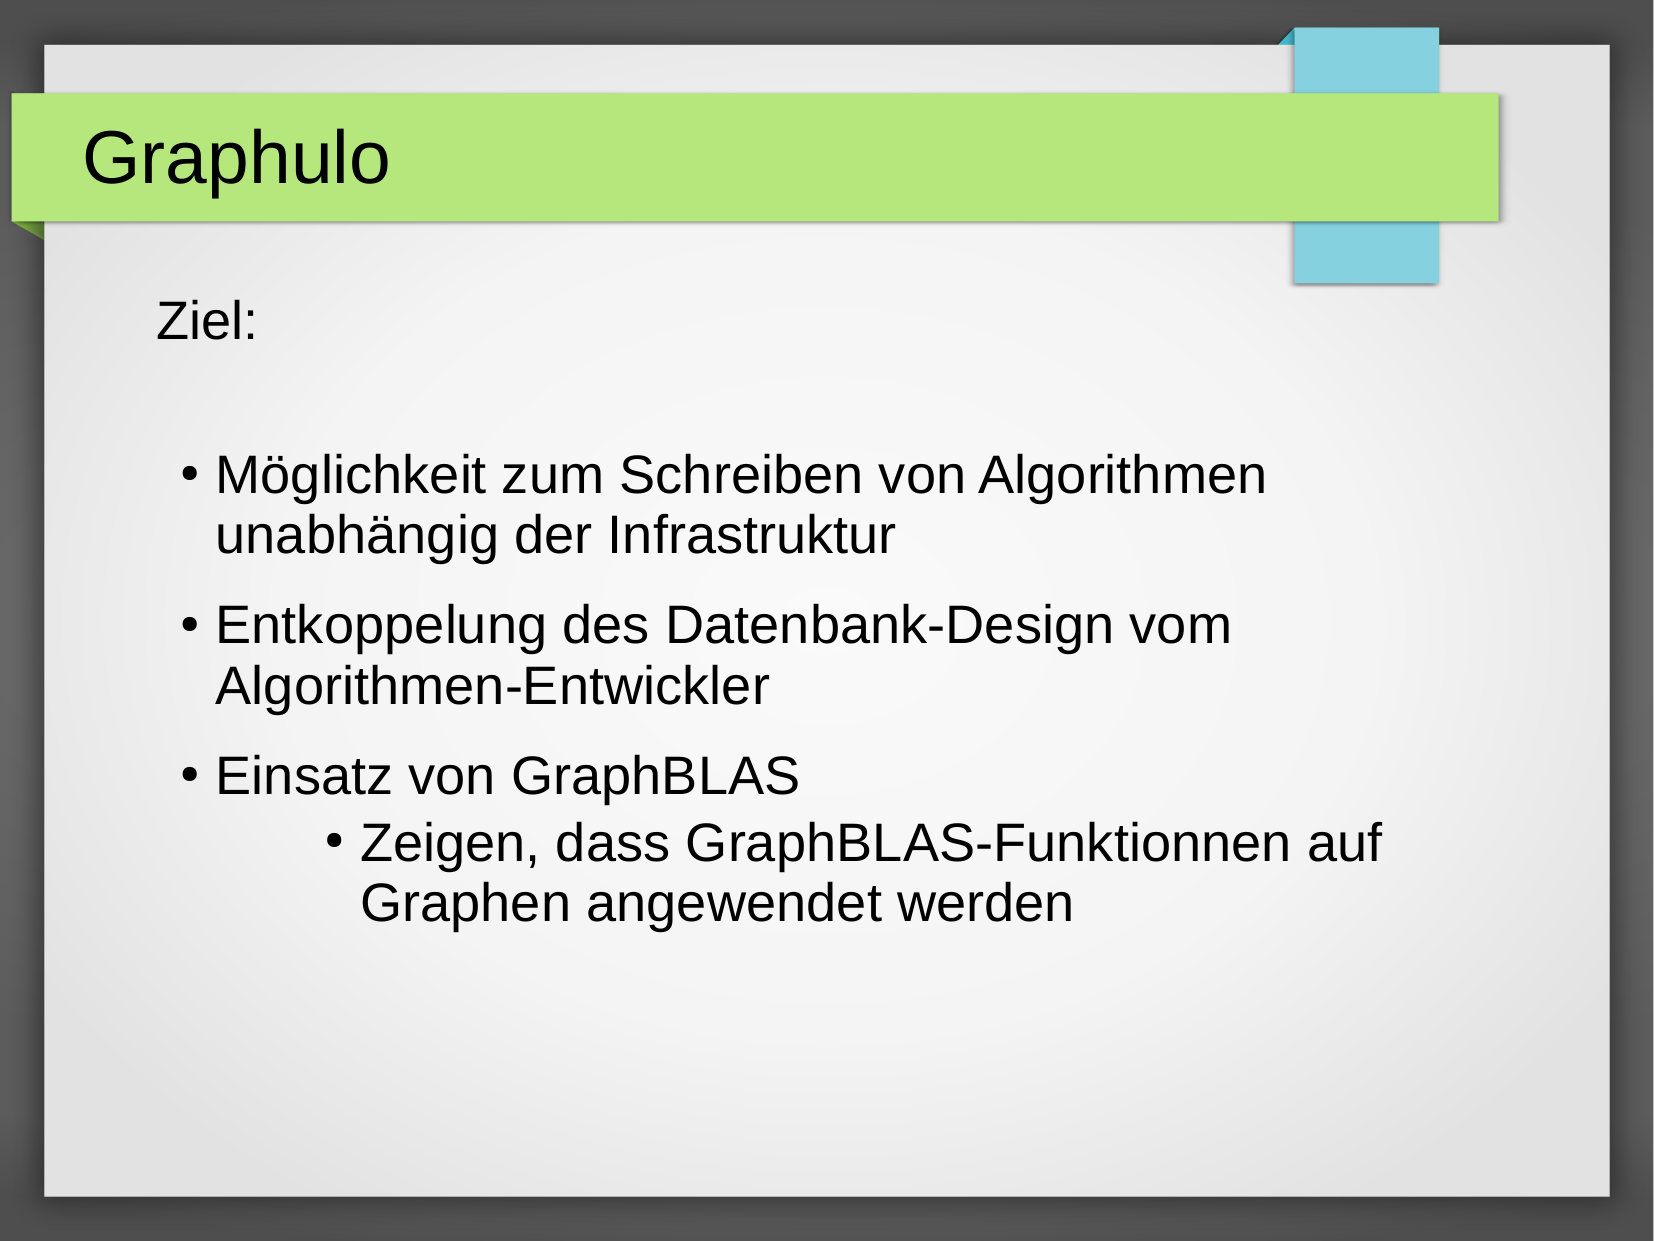

Graphulo
Ziel:
Möglichkeit zum Schreiben von Algorithmen unabhängig der Infrastruktur
Entkoppelung des Datenbank-Design vom Algorithmen-Entwickler
Einsatz von GraphBLAS
Zeigen, dass GraphBLAS-Funktionnen auf Graphen angewendet werden